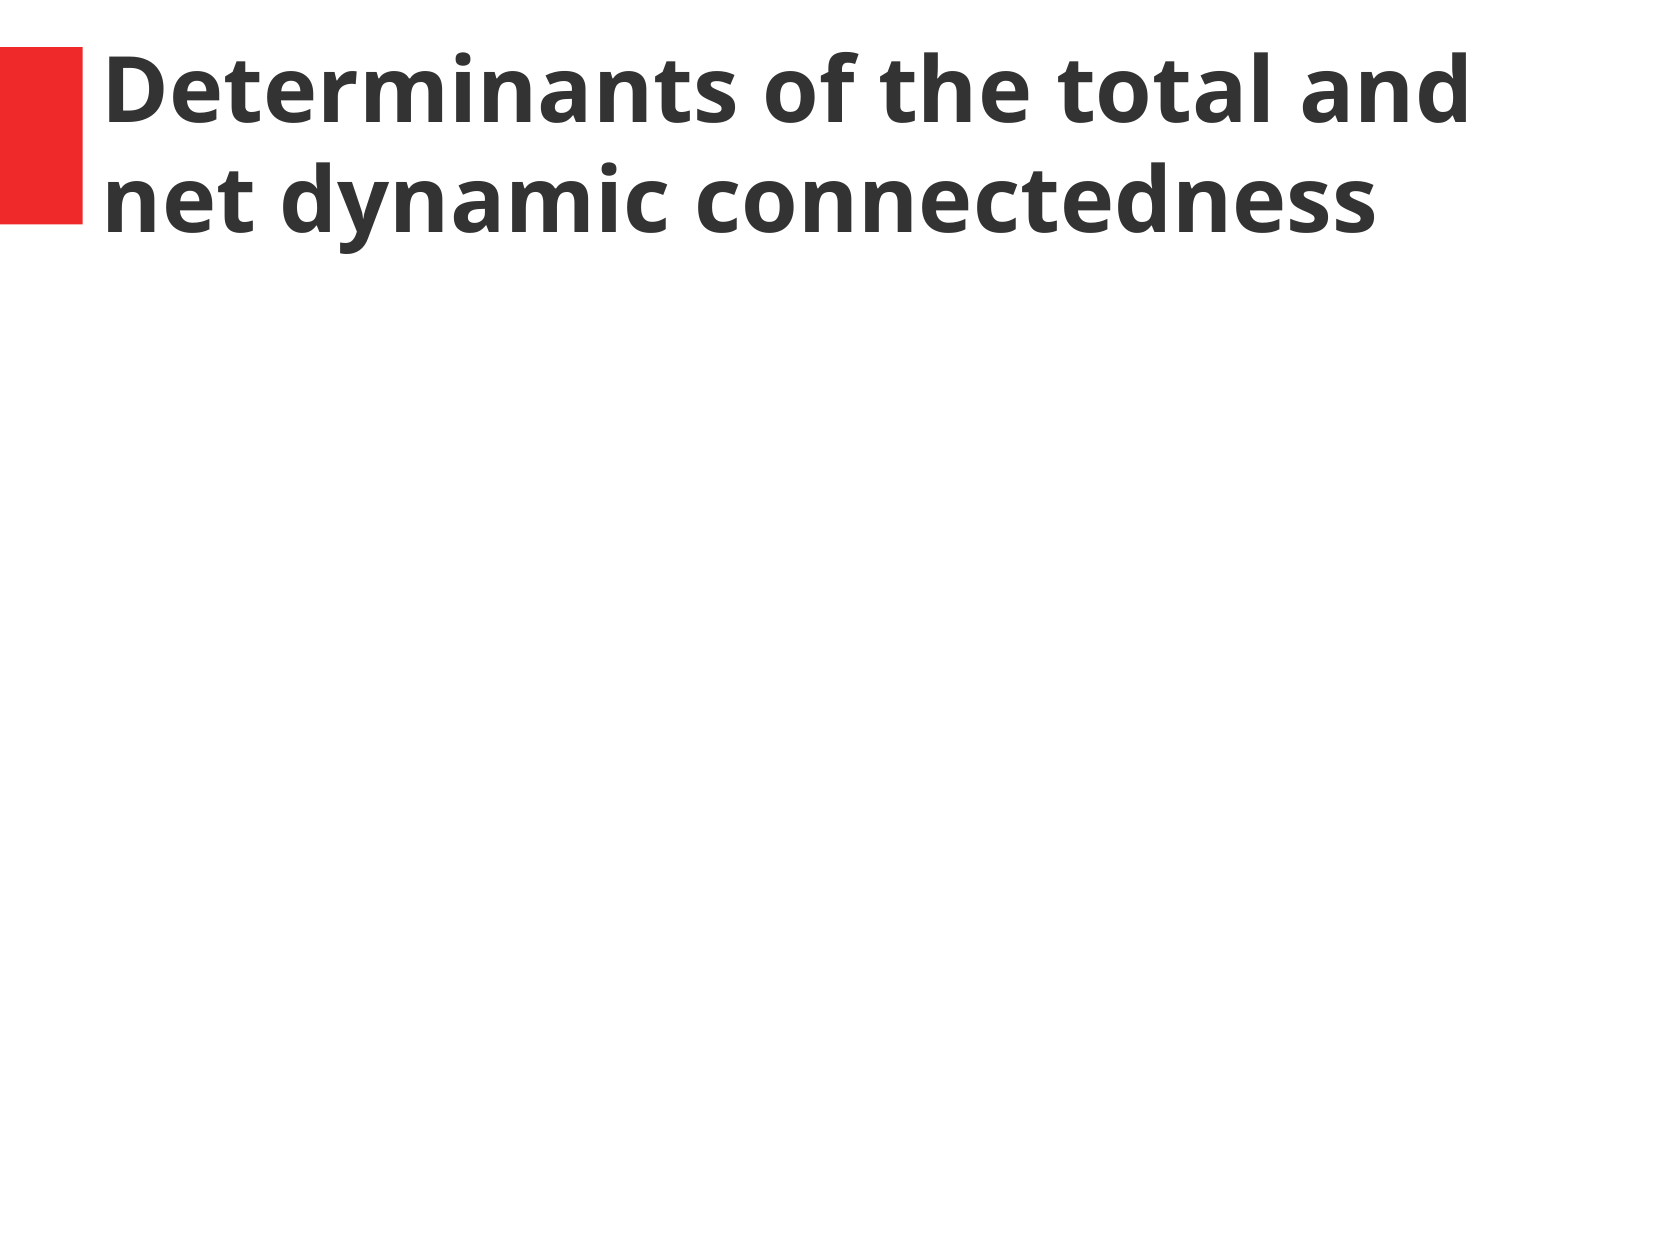

Determinants of the total and net dynamic connectedness